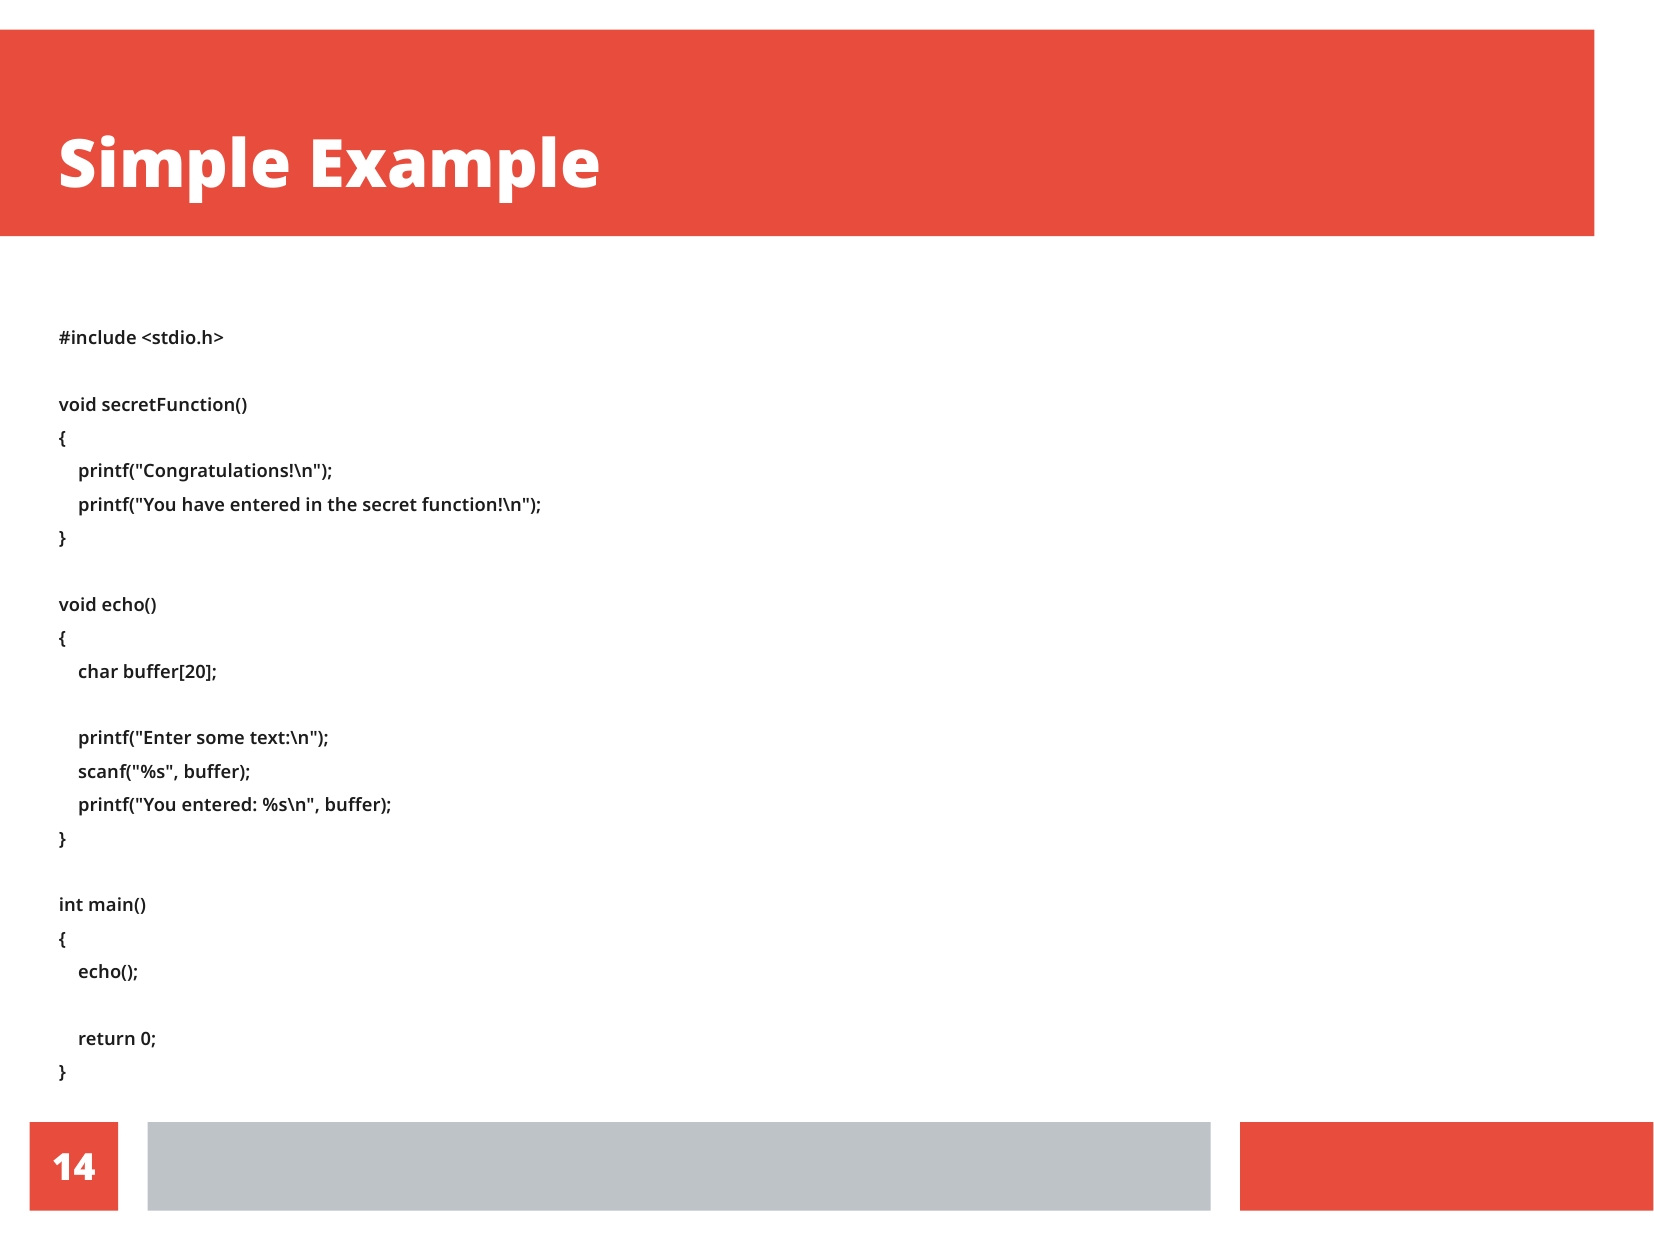

# Simple Example
#include <stdio.h>
void secretFunction()
{
 printf("Congratulations!\n");
 printf("You have entered in the secret function!\n");
}
void echo()
{
 char buffer[20];
 printf("Enter some text:\n");
 scanf("%s", buffer);
 printf("You entered: %s\n", buffer);
}
int main()
{
 echo();
 return 0;
}
14